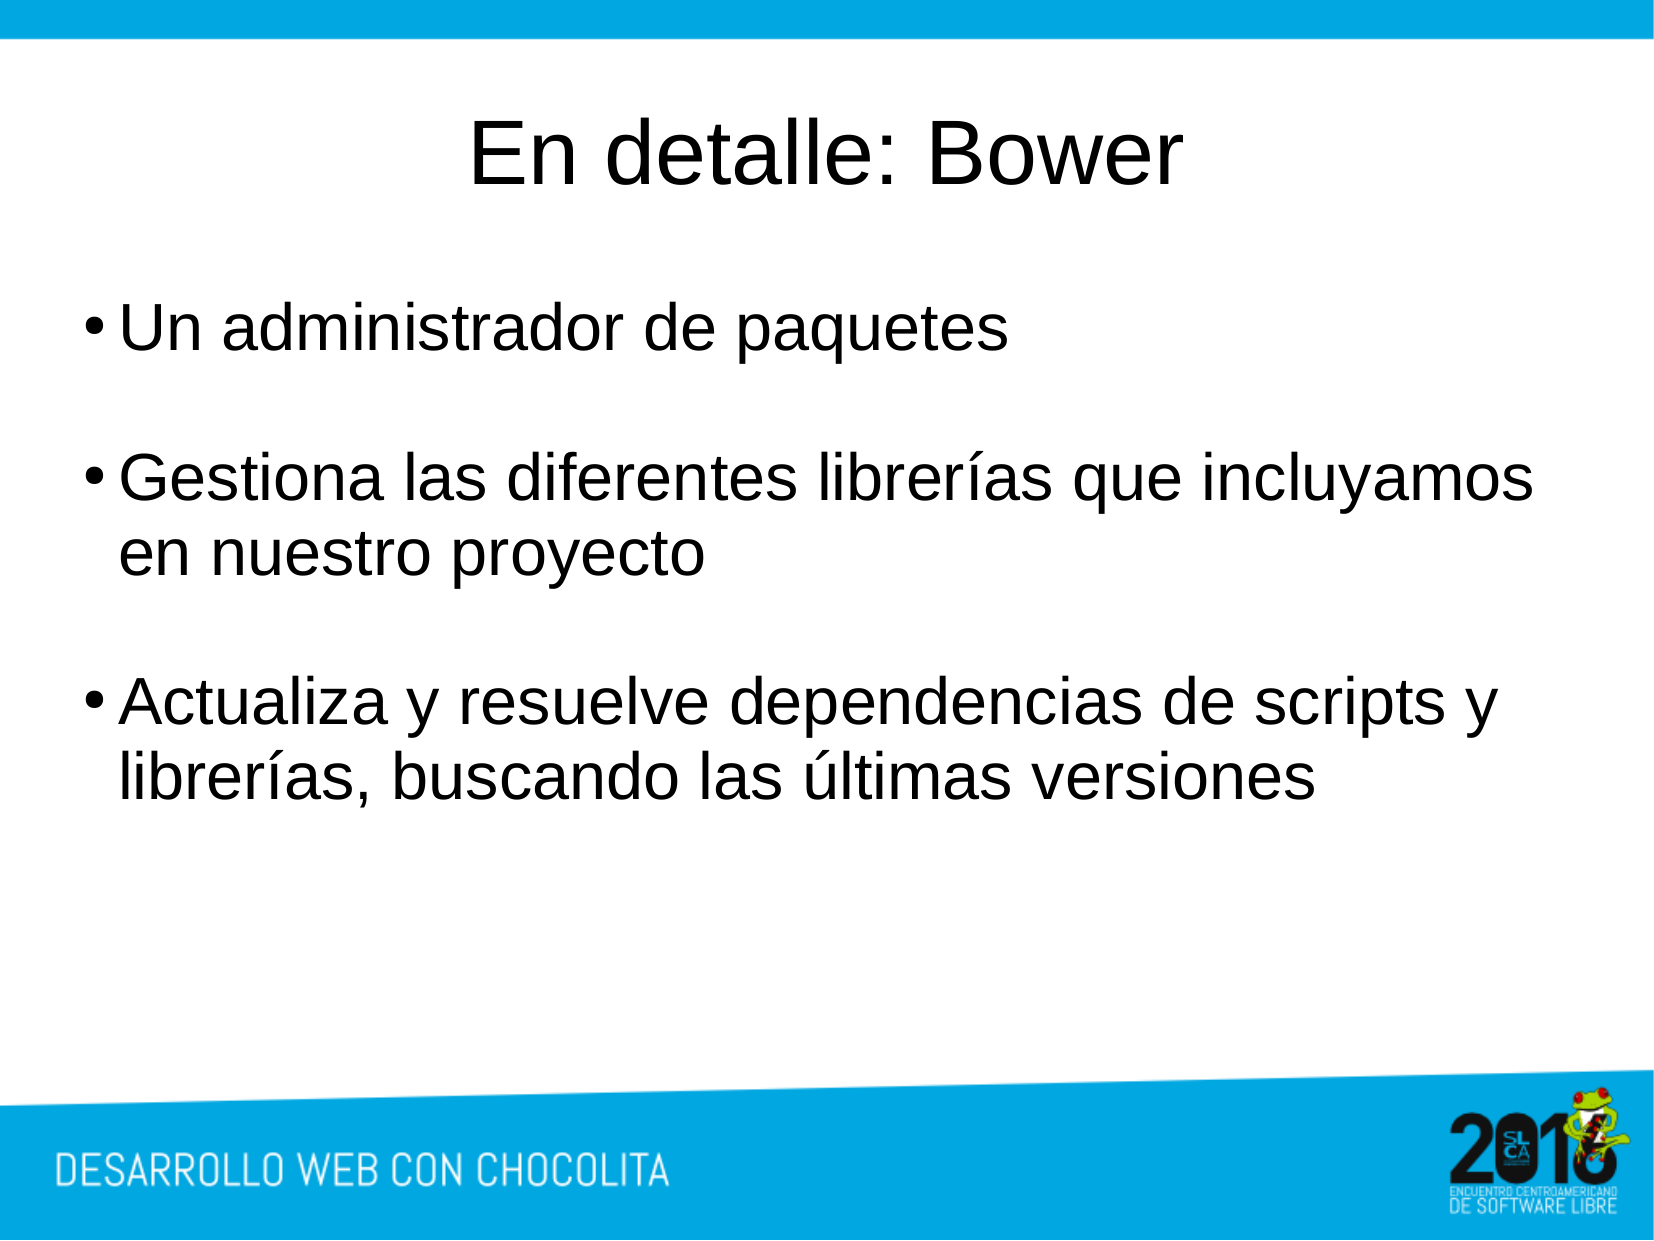

# En detalle: Bower
Un administrador de paquetes
Gestiona las diferentes librerías que incluyamos en nuestro proyecto
Actualiza y resuelve dependencias de scripts y librerías, buscando las últimas versiones